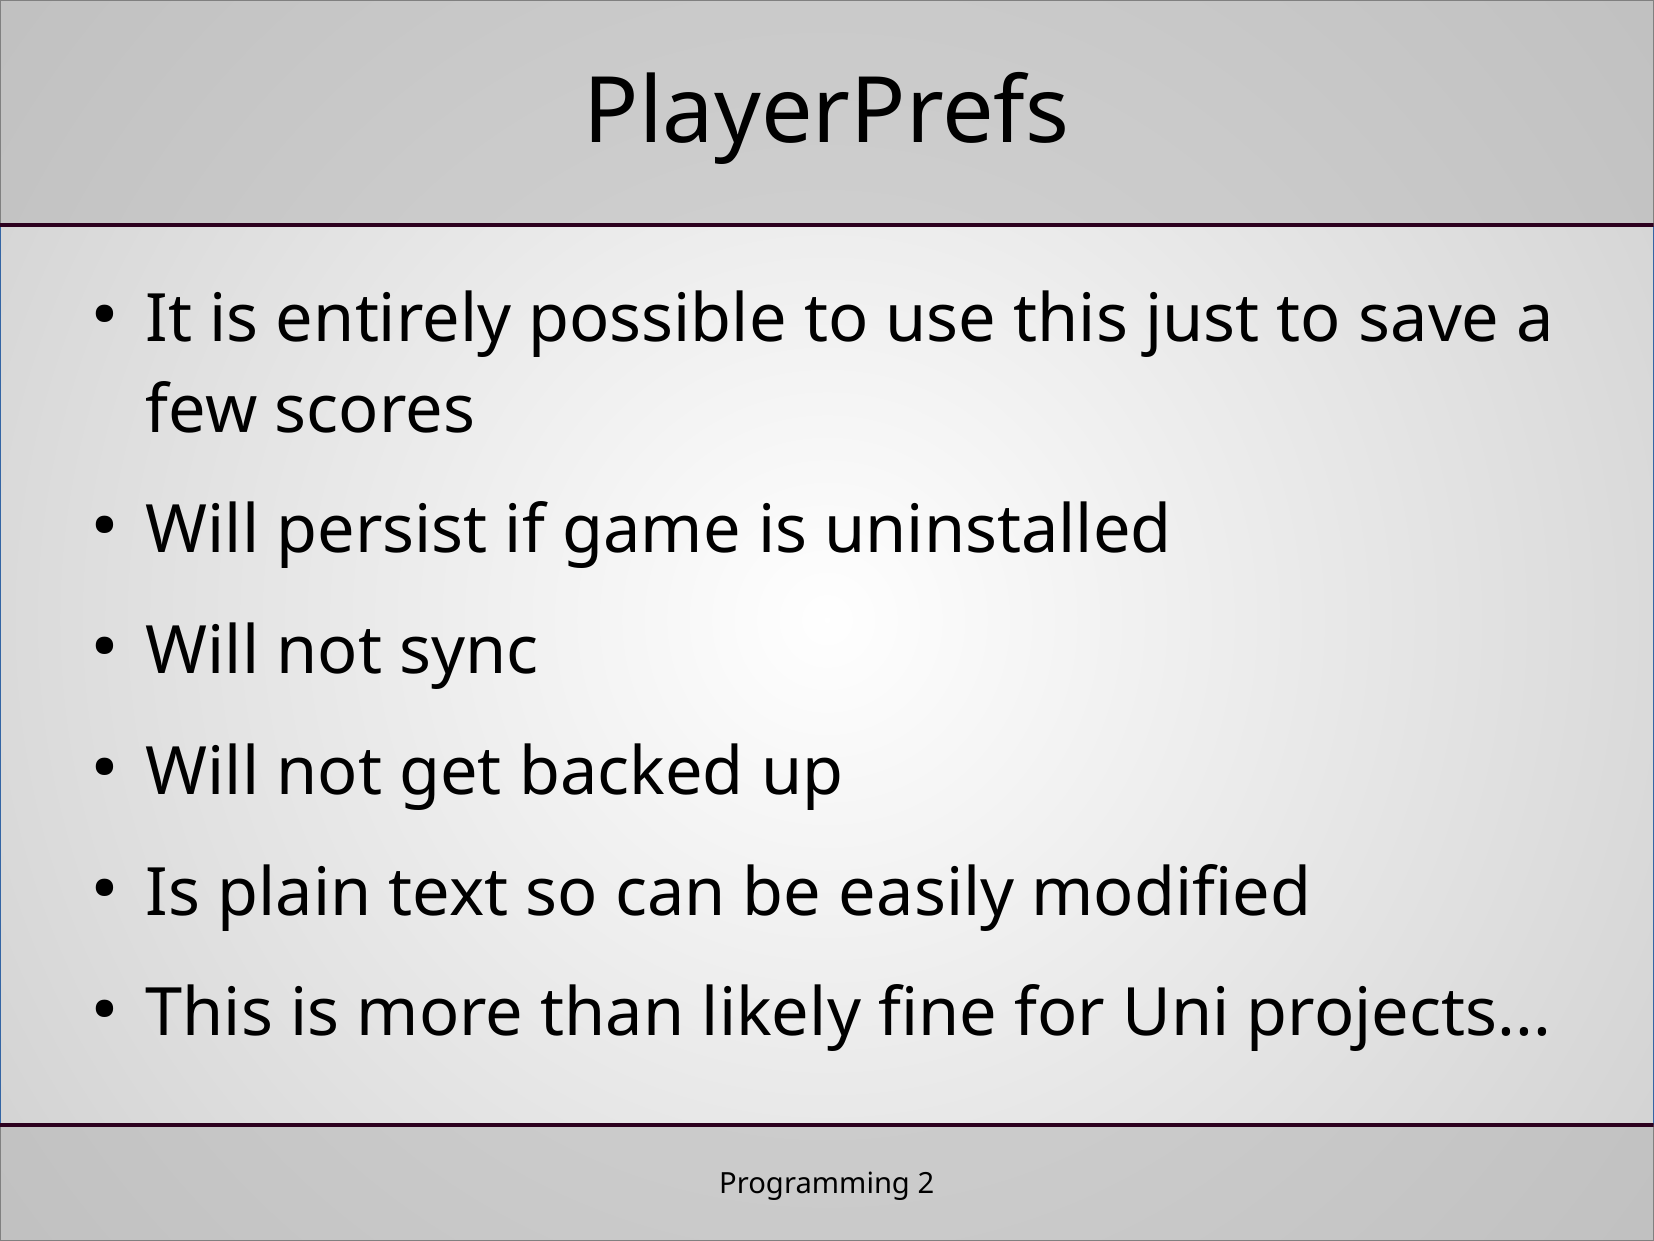

# PlayerPrefs
It is entirely possible to use this just to save a few scores
Will persist if game is uninstalled
Will not sync
Will not get backed up
Is plain text so can be easily modified
This is more than likely fine for Uni projects...